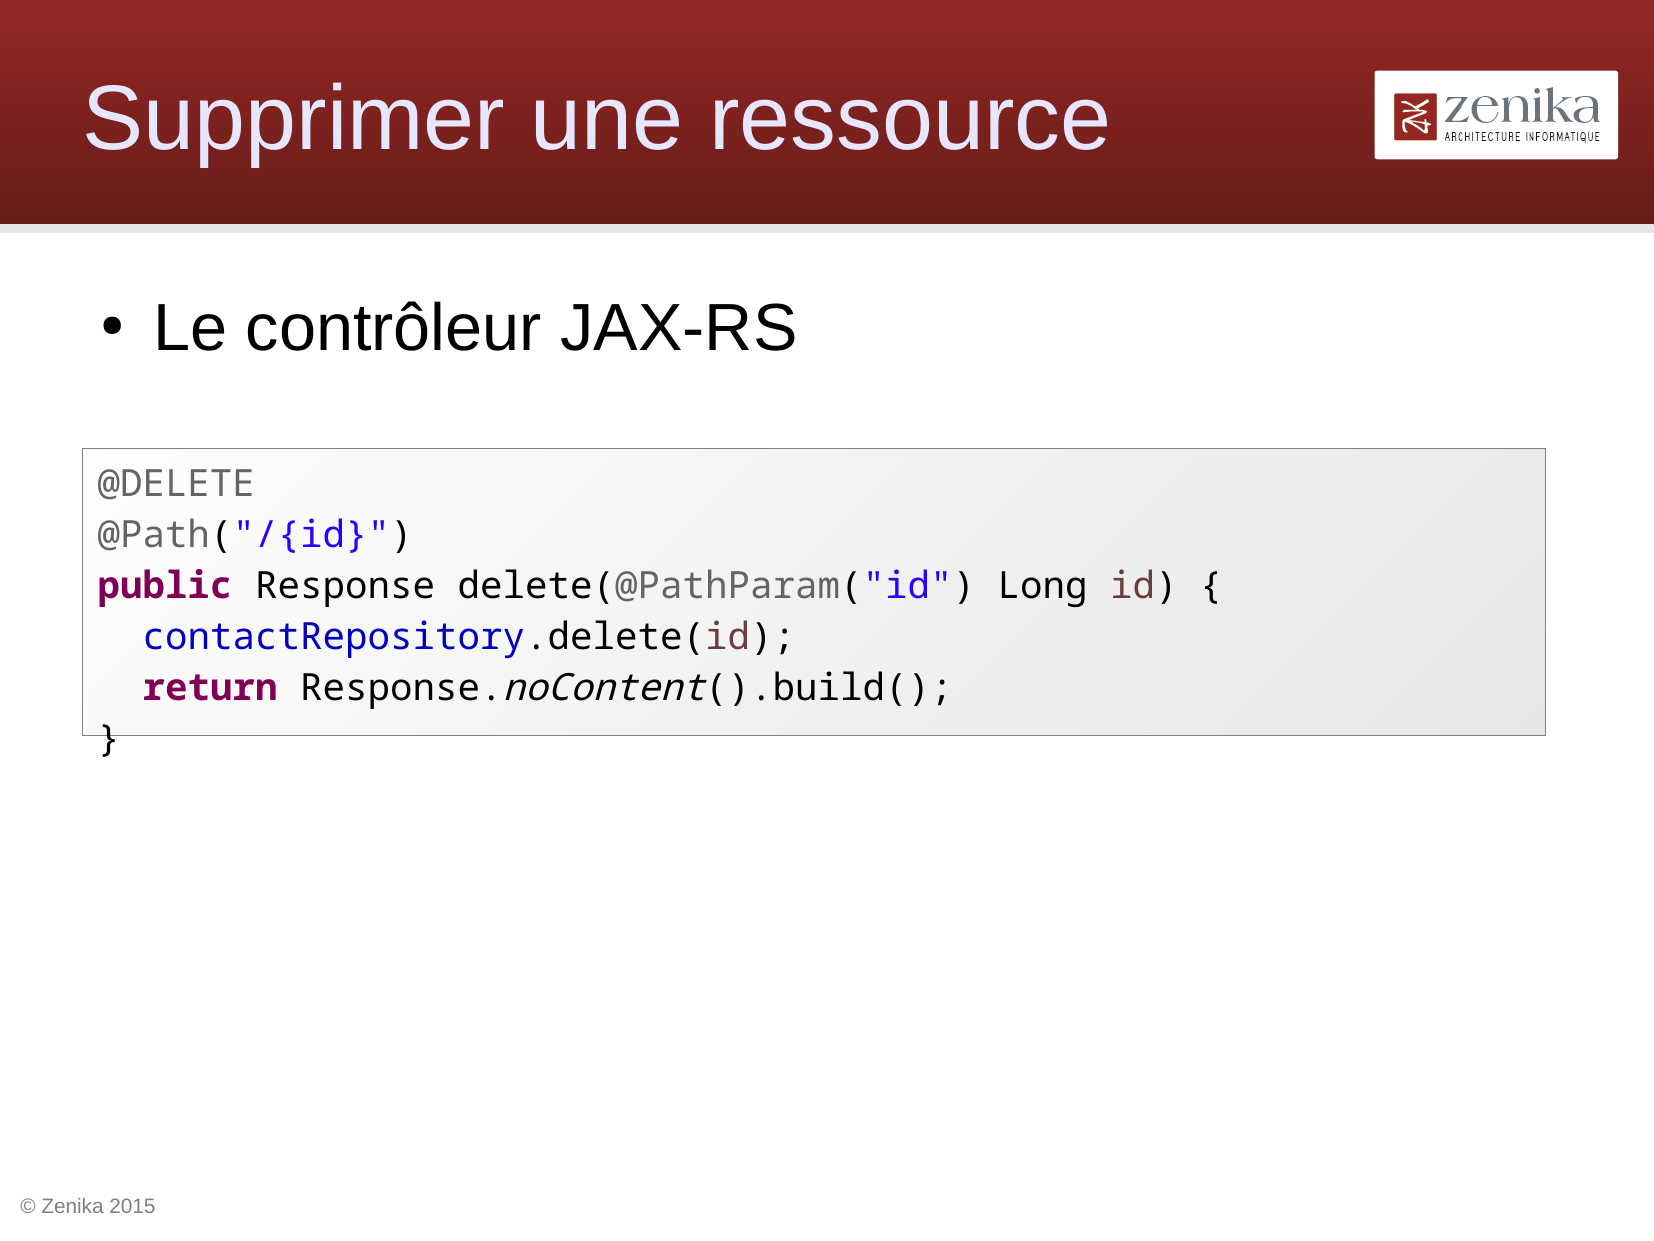

# Supprimer une ressource
Le contrôleur JAX-RS
@DELETE
@Path("/{id}")
public Response delete(@PathParam("id") Long id) {
 contactRepository.delete(id);
 return Response.noContent().build();
}